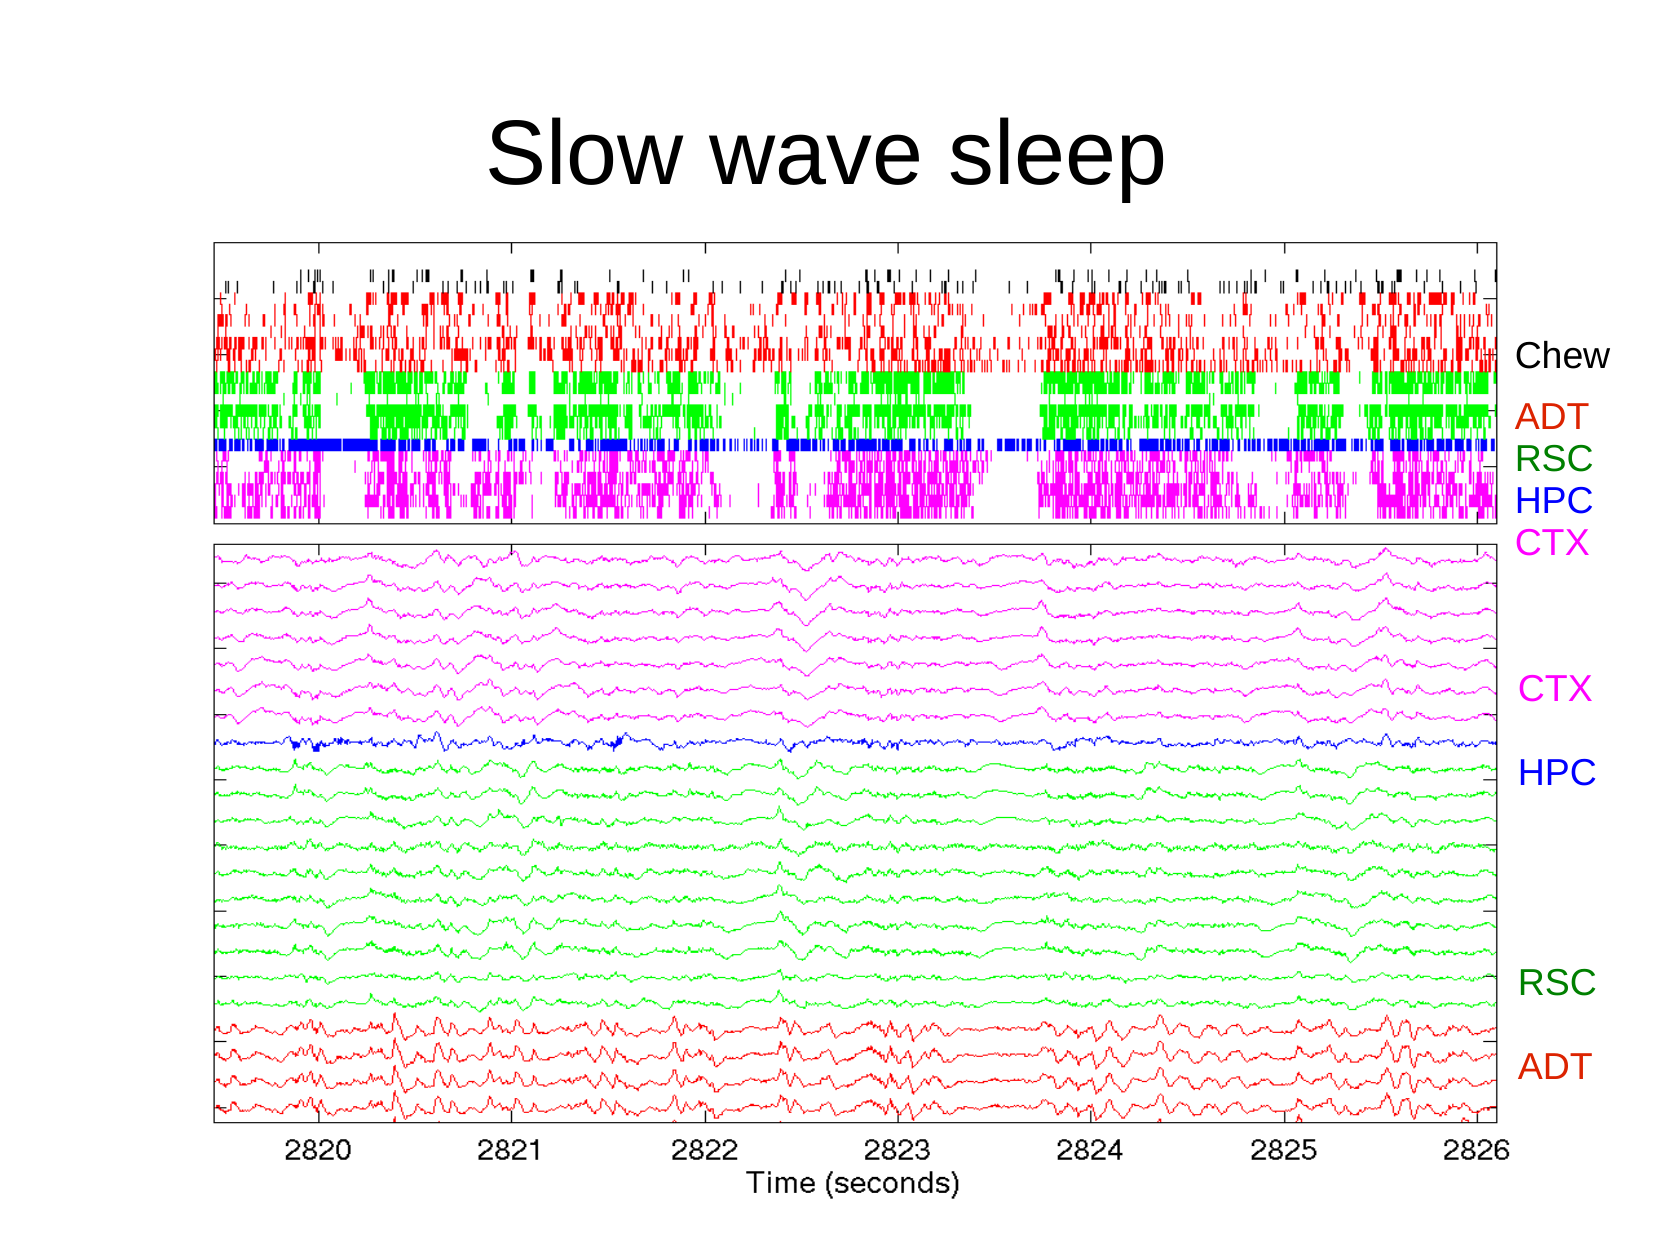

# Slow wave sleep
Chew
ADT
RSC
HPC
CTX
CTX
HPC
RSC
ADT